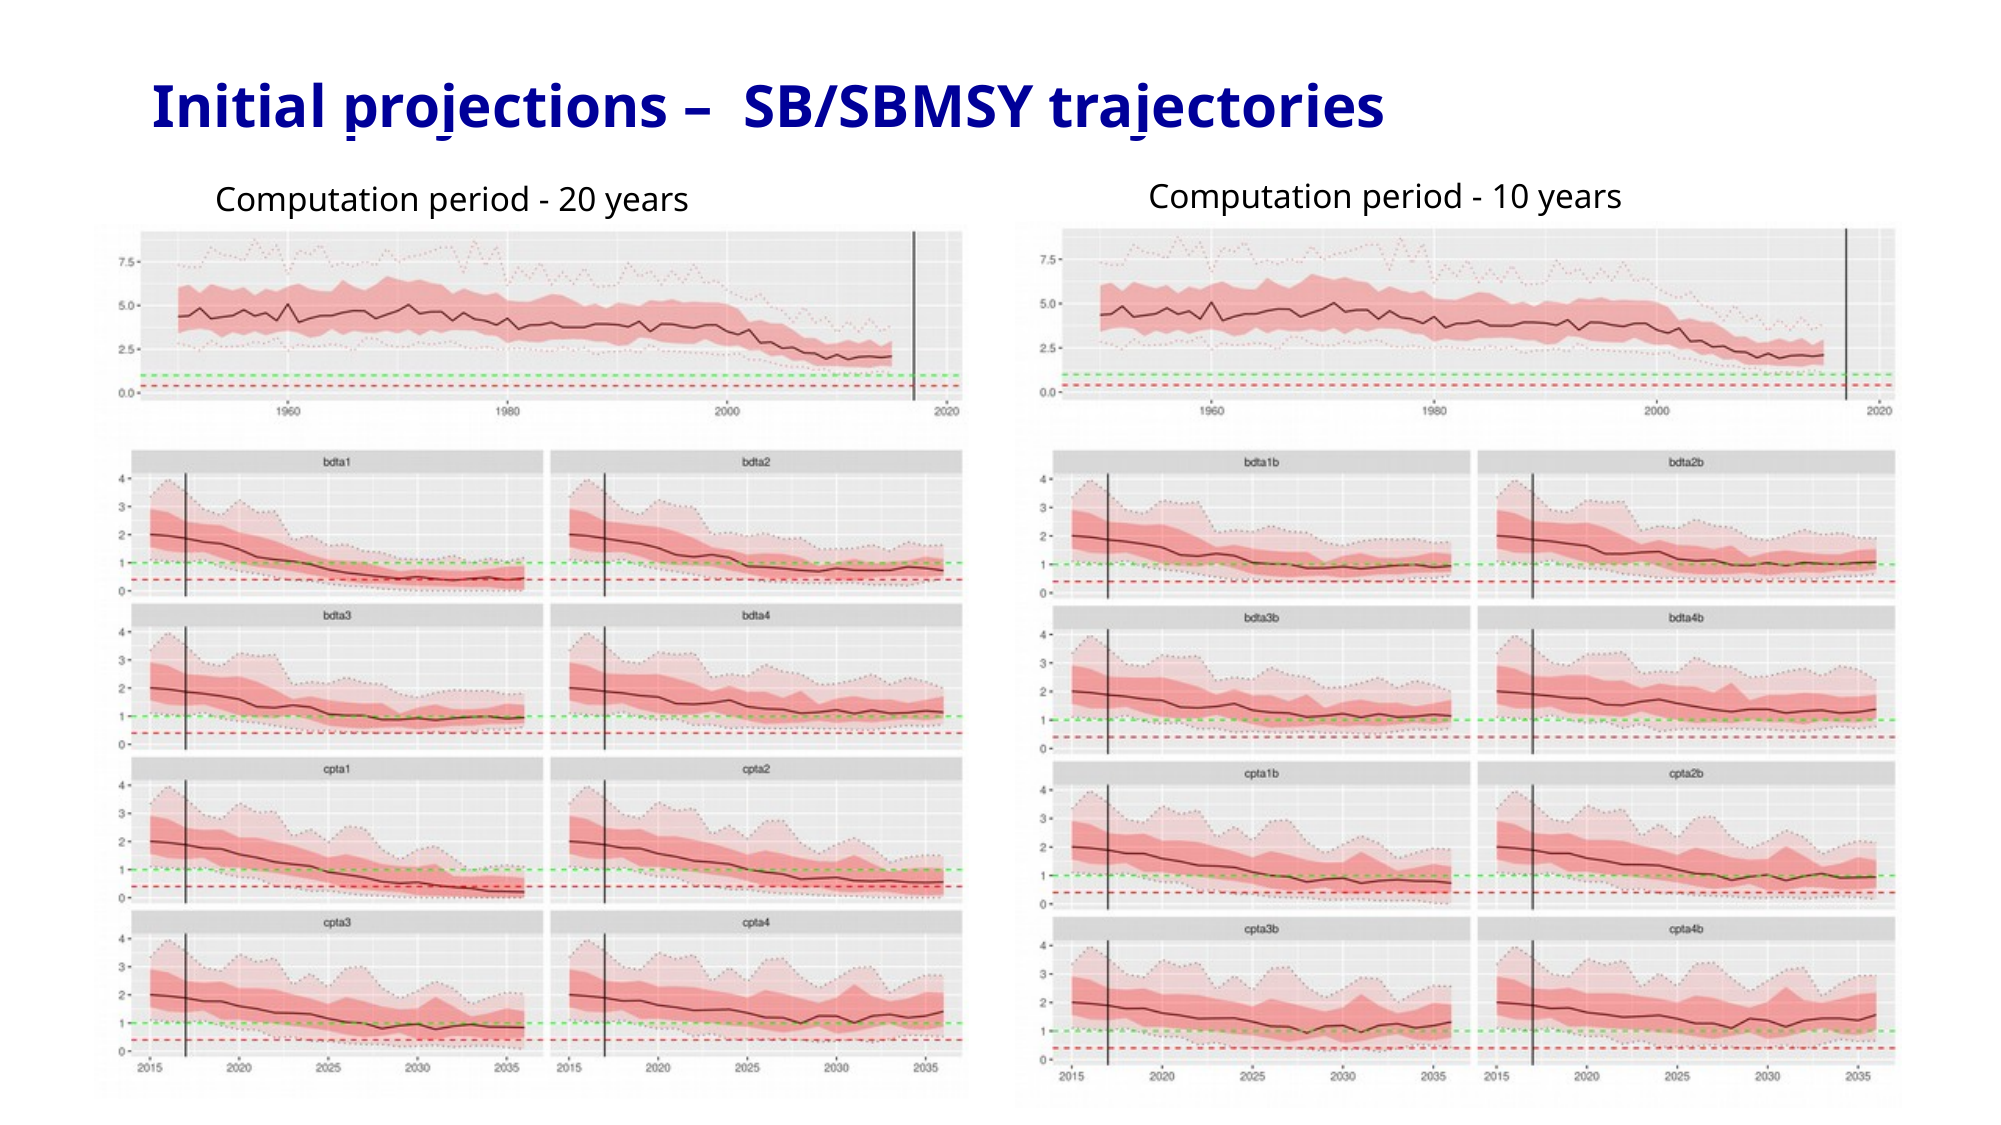

Initial projections – SB/SBMSY trajectories
Computation period - 10 years
Computation period - 20 years